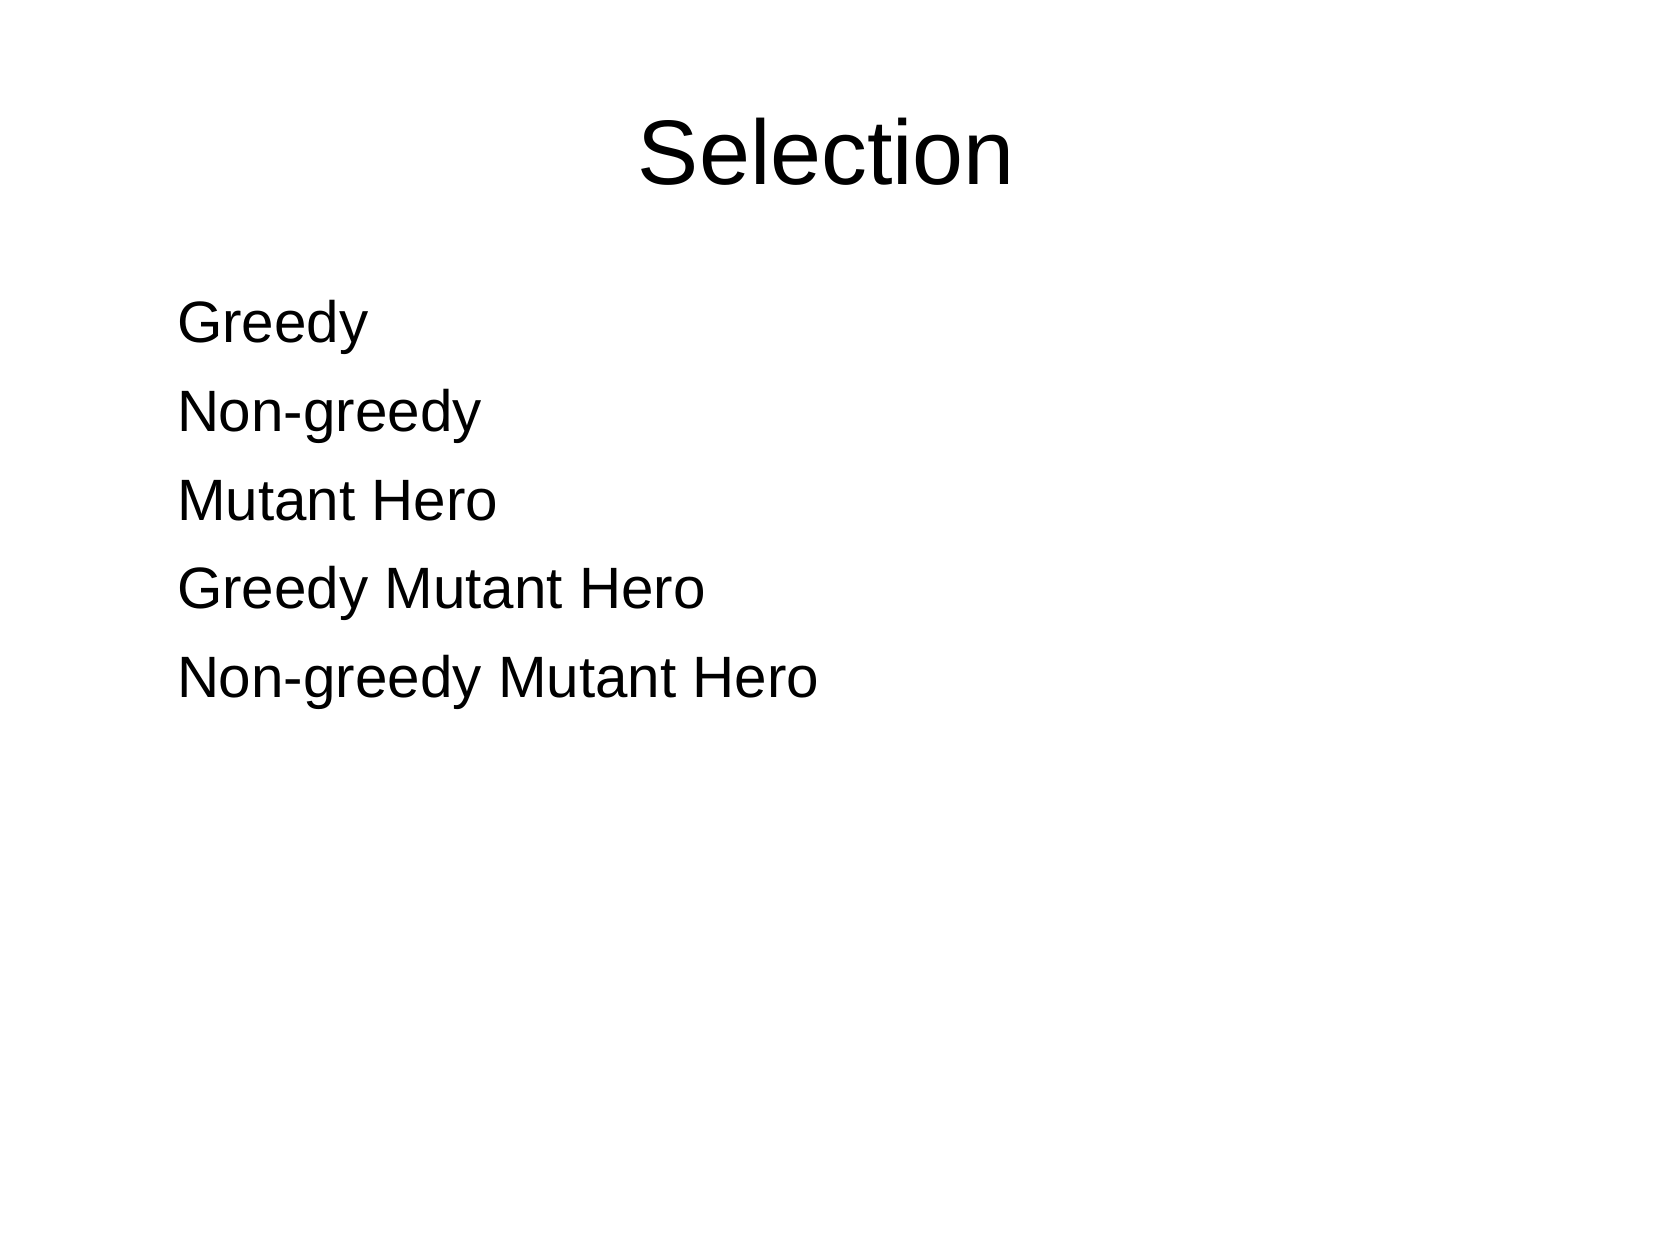

# Selection
Greedy
Non-greedy
Mutant Hero
Greedy Mutant Hero
Non-greedy Mutant Hero